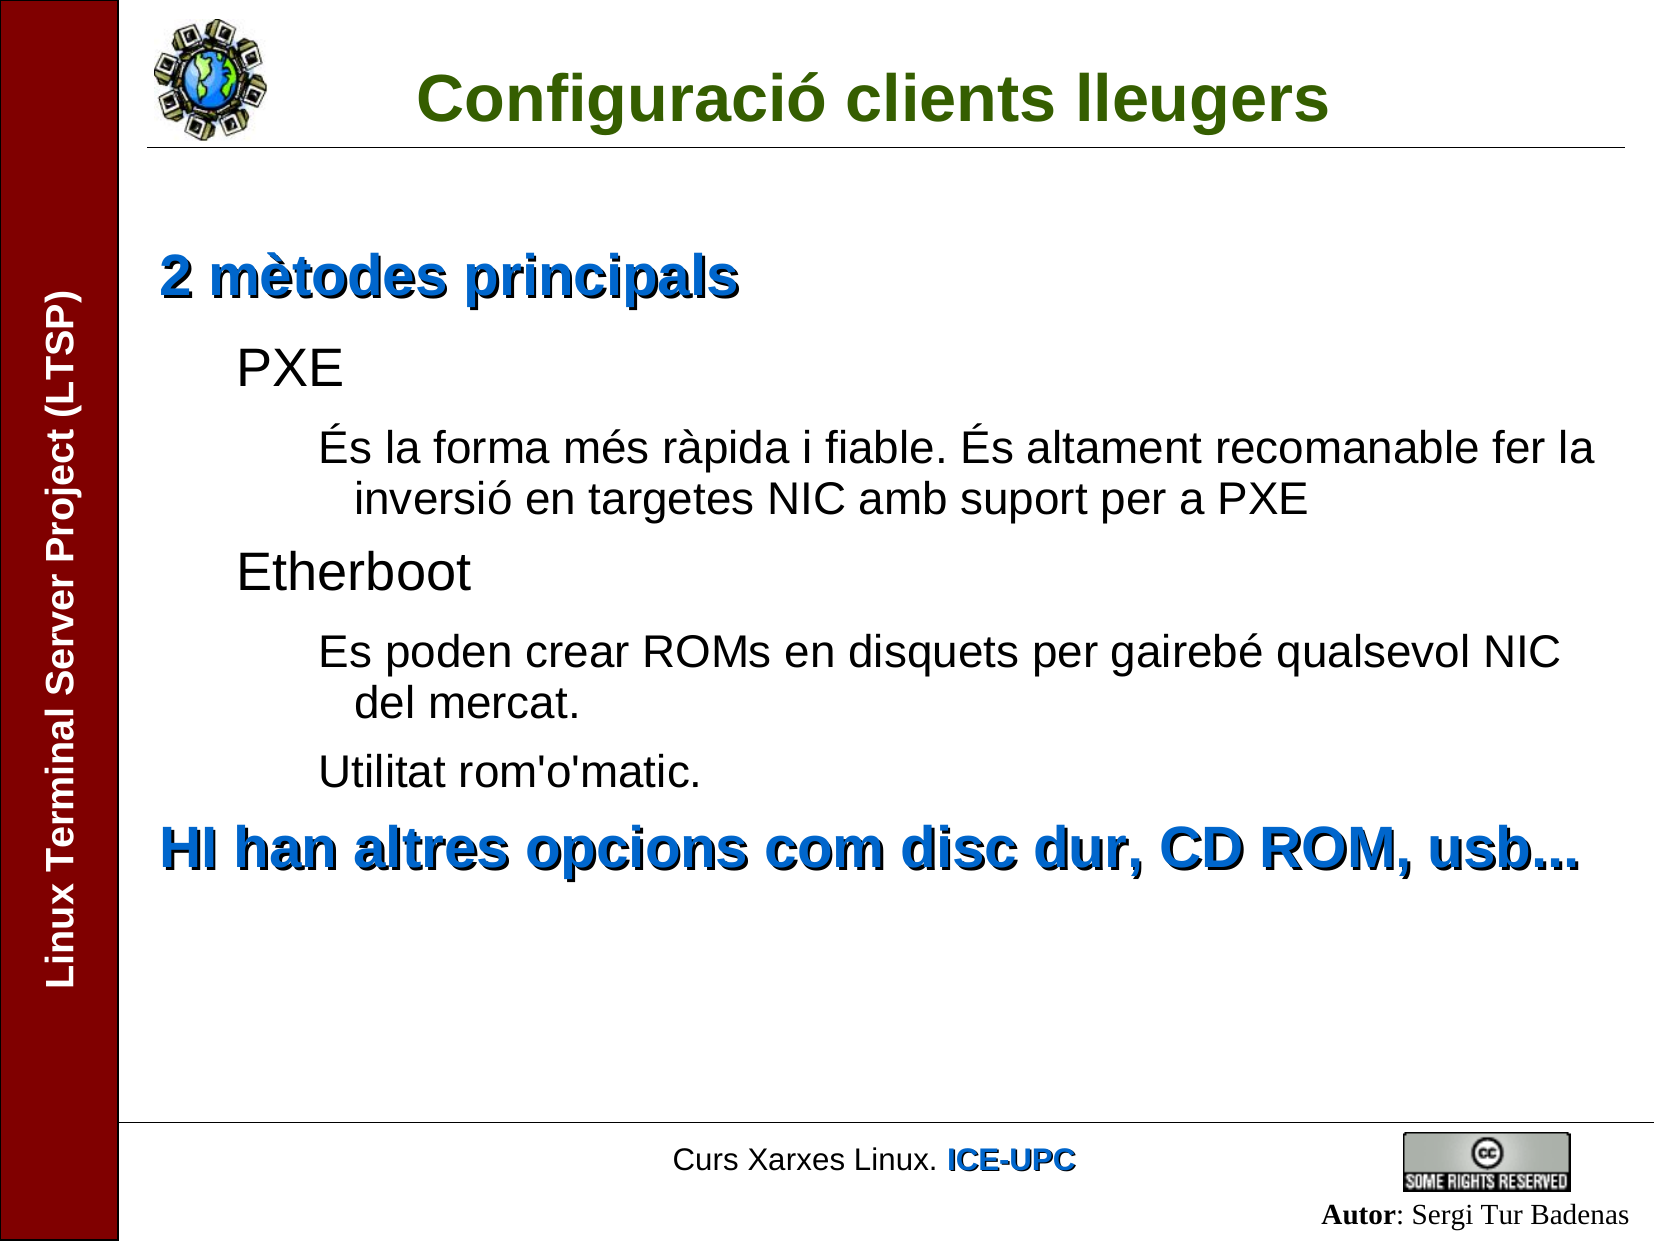

# Configuració clients lleugers
2 mètodes principals
PXE
És la forma més ràpida i fiable. És altament recomanable fer la inversió en targetes NIC amb suport per a PXE
Etherboot
Es poden crear ROMs en disquets per gairebé qualsevol NIC del mercat.
Utilitat rom'o'matic.
HI han altres opcions com disc dur, CD ROM, usb...